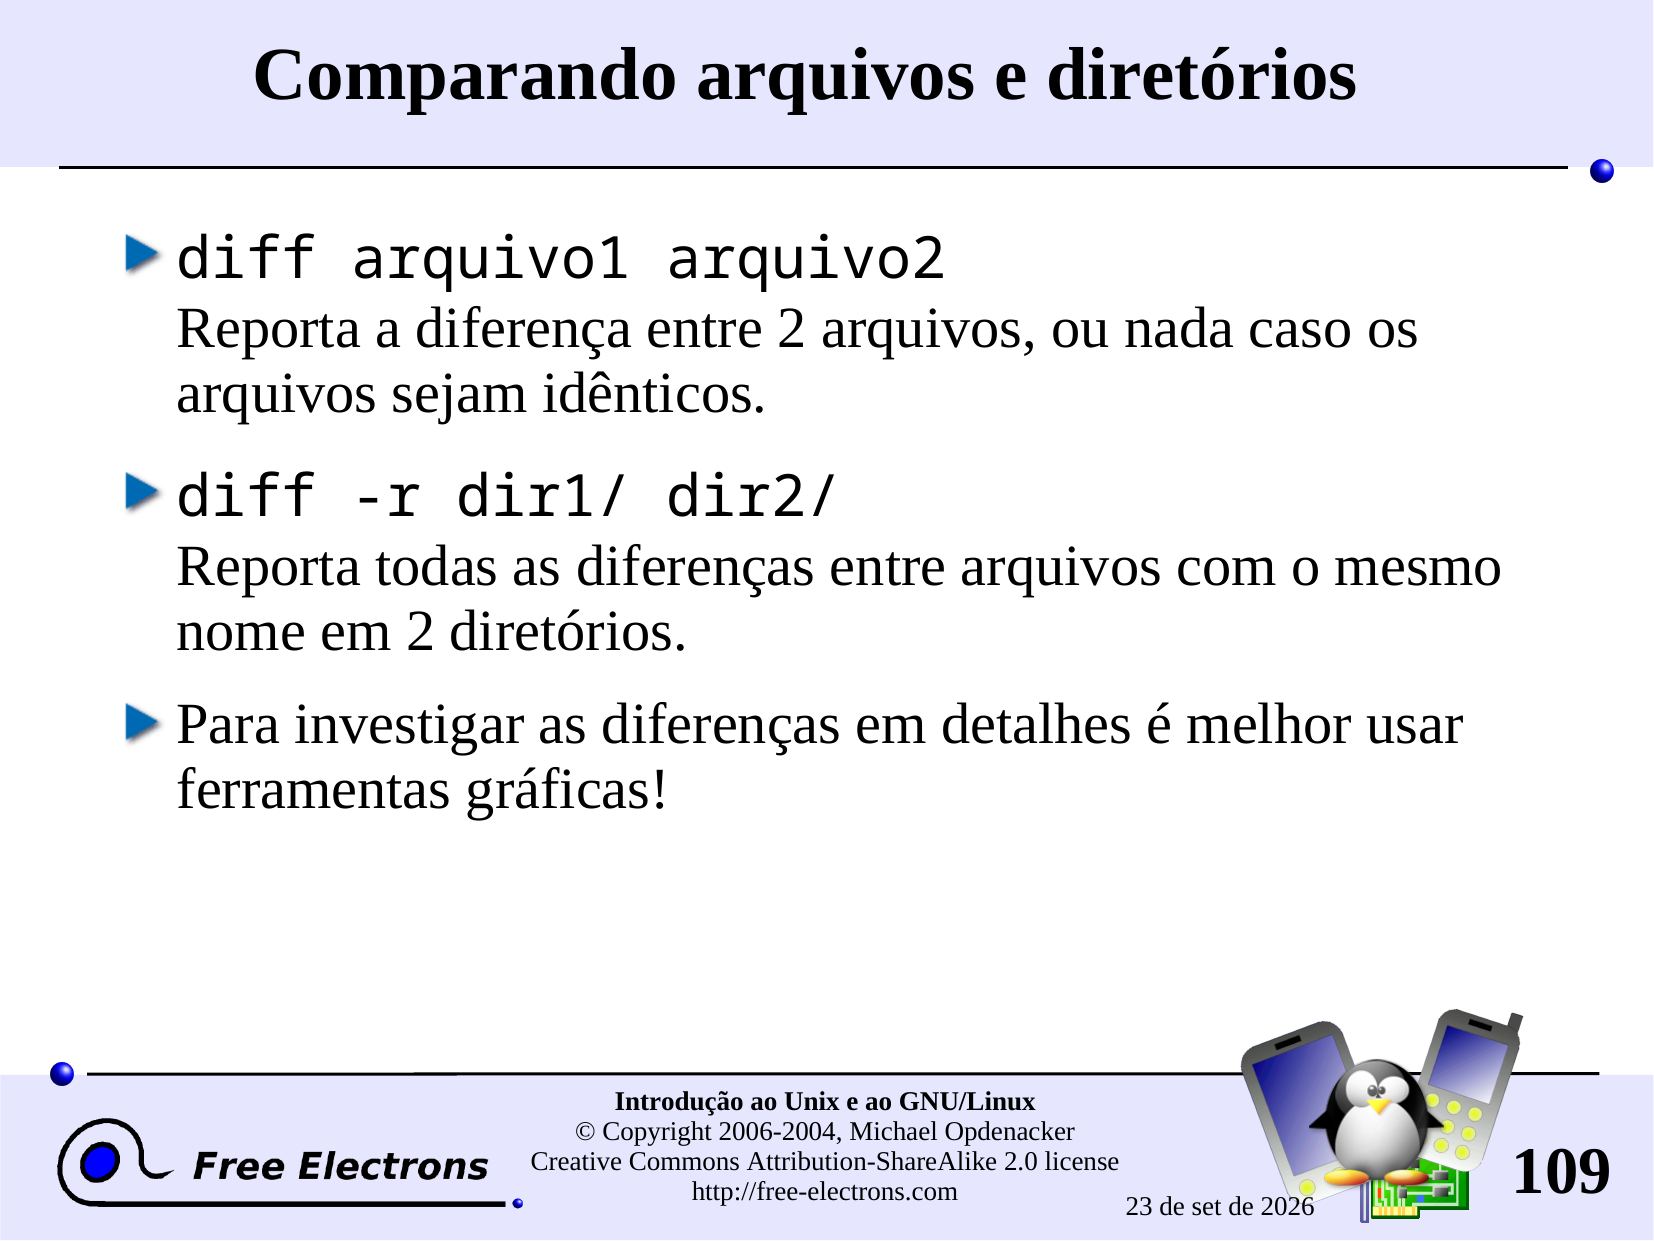

# Comparando arquivos e diretórios
diff arquivo1 arquivo2
Reporta a diferença entre 2 arquivos, ou nada caso os arquivos sejam idênticos.
diff -r dir1/ dir2/
Reporta todas as diferenças entre arquivos com o mesmo nome em 2 diretórios.
Para investigar as diferenças em detalhes é melhor usar ferramentas gráficas!